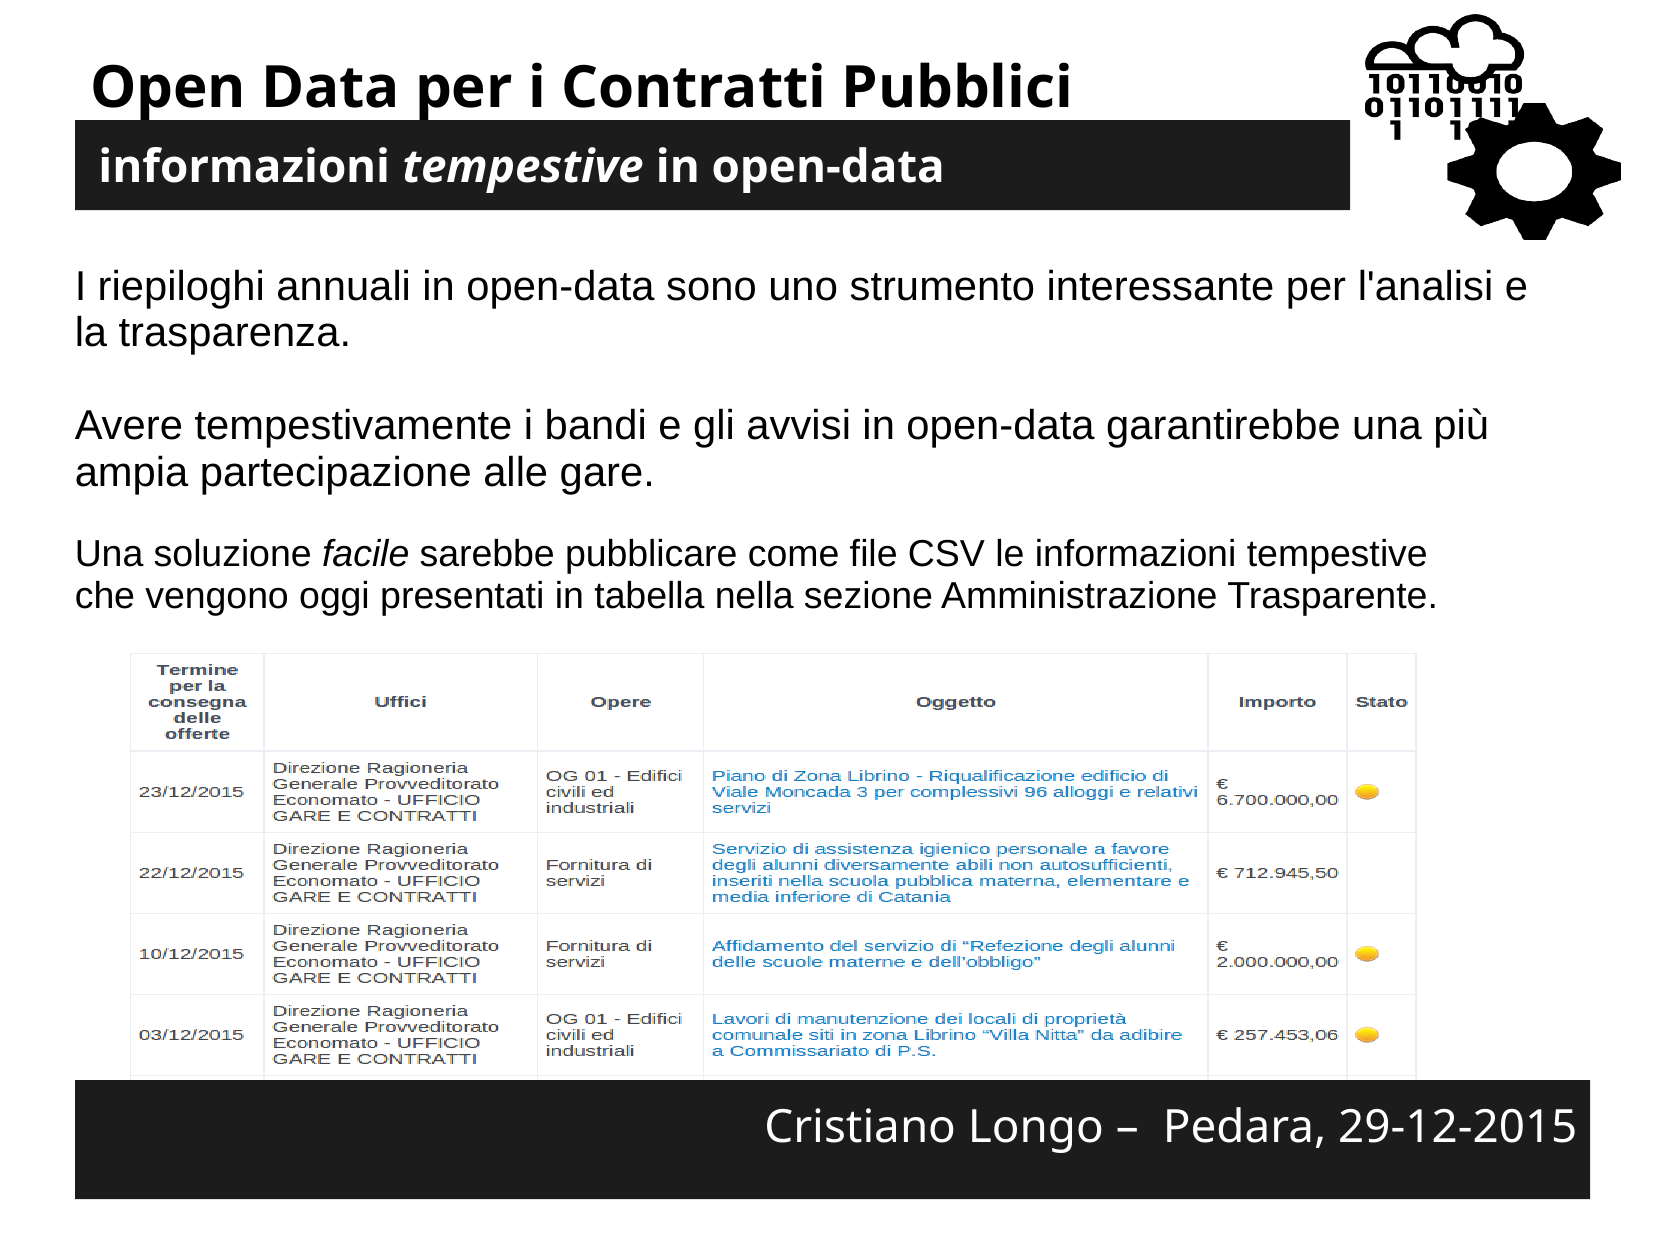

# Open Data per i Contratti Pubblici
 informazioni tempestive in open-data
I riepiloghi annuali in open-data sono uno strumento interessante per l'analisi e la trasparenza.
Avere tempestivamente i bandi e gli avvisi in open-data garantirebbe una più ampia partecipazione alle gare.
Una soluzione facile sarebbe pubblicare come file CSV le informazioni tempestive
che vengono oggi presentati in tabella nella sezione Amministrazione Trasparente.
 Cristiano Longo – Pedara, 29-12-2015